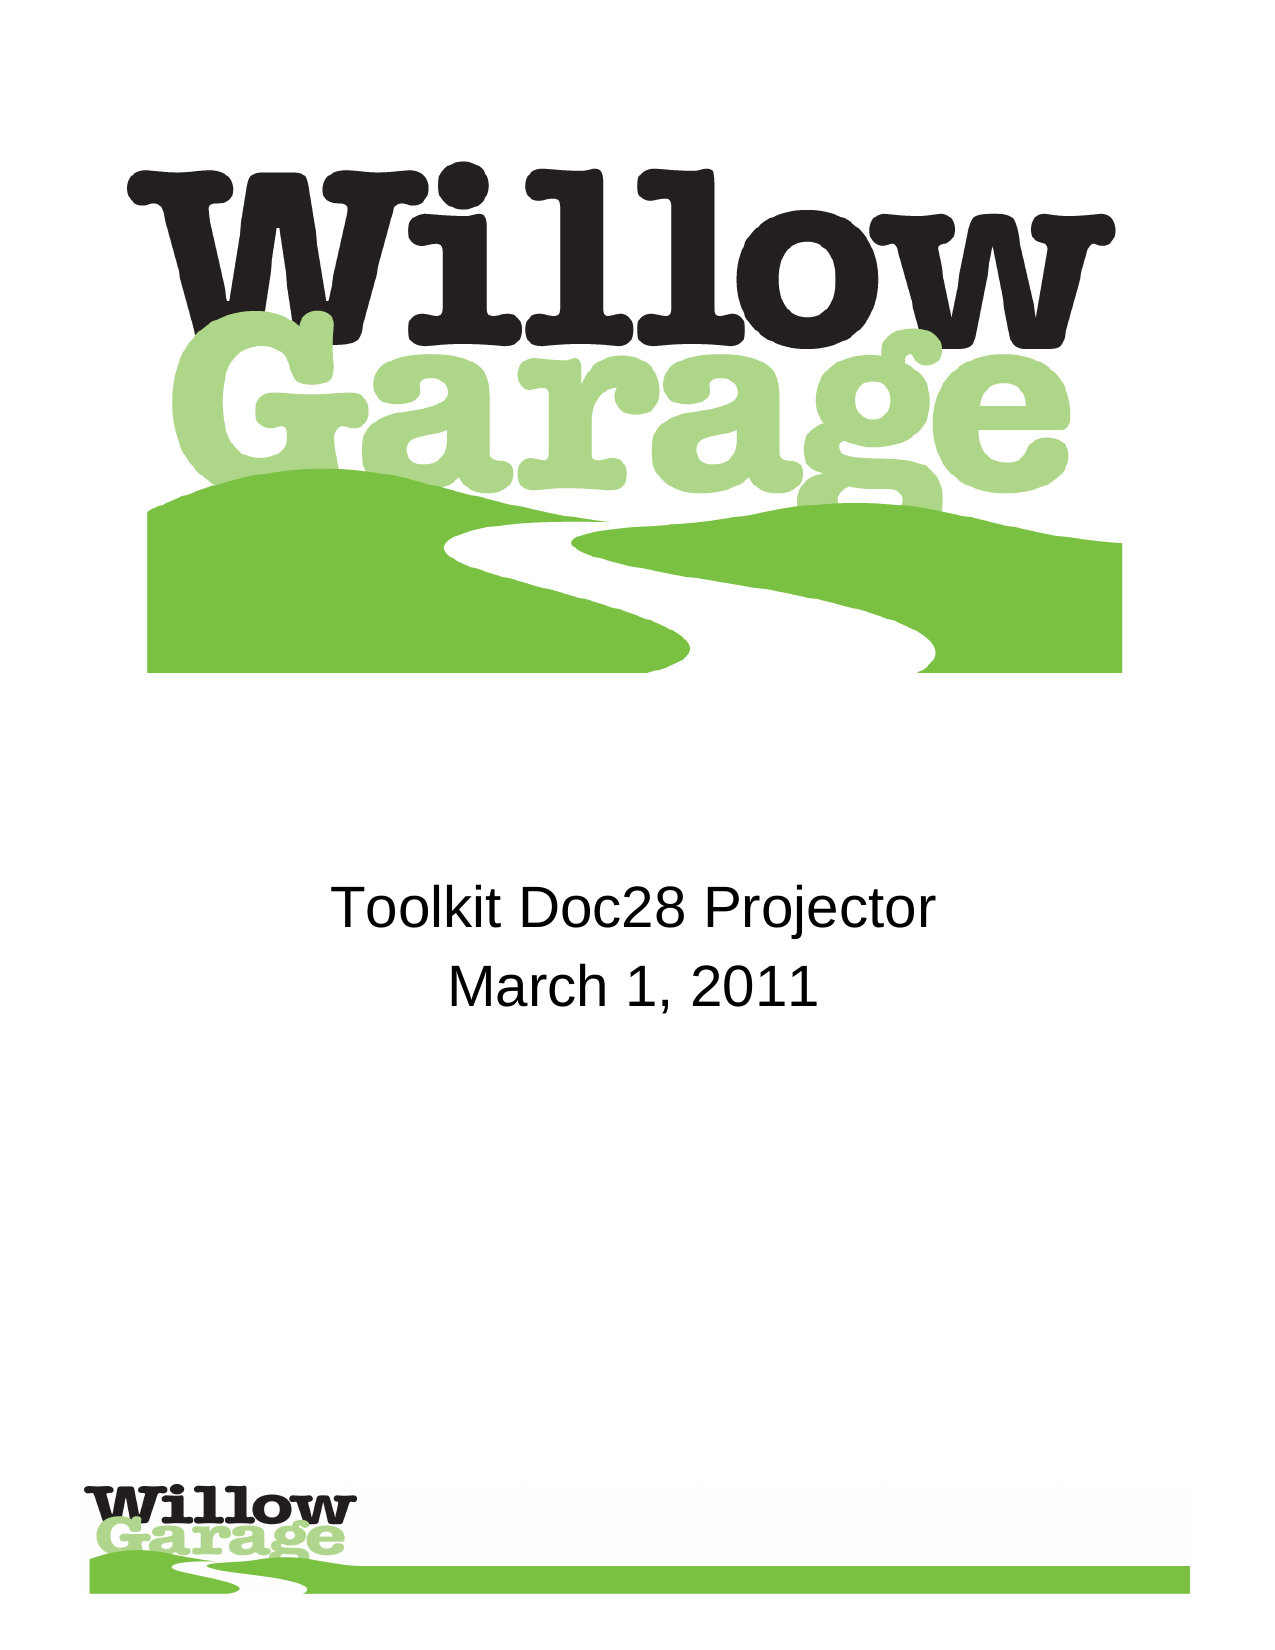

# Toolkit Doc28 Projector
March 1, 2011